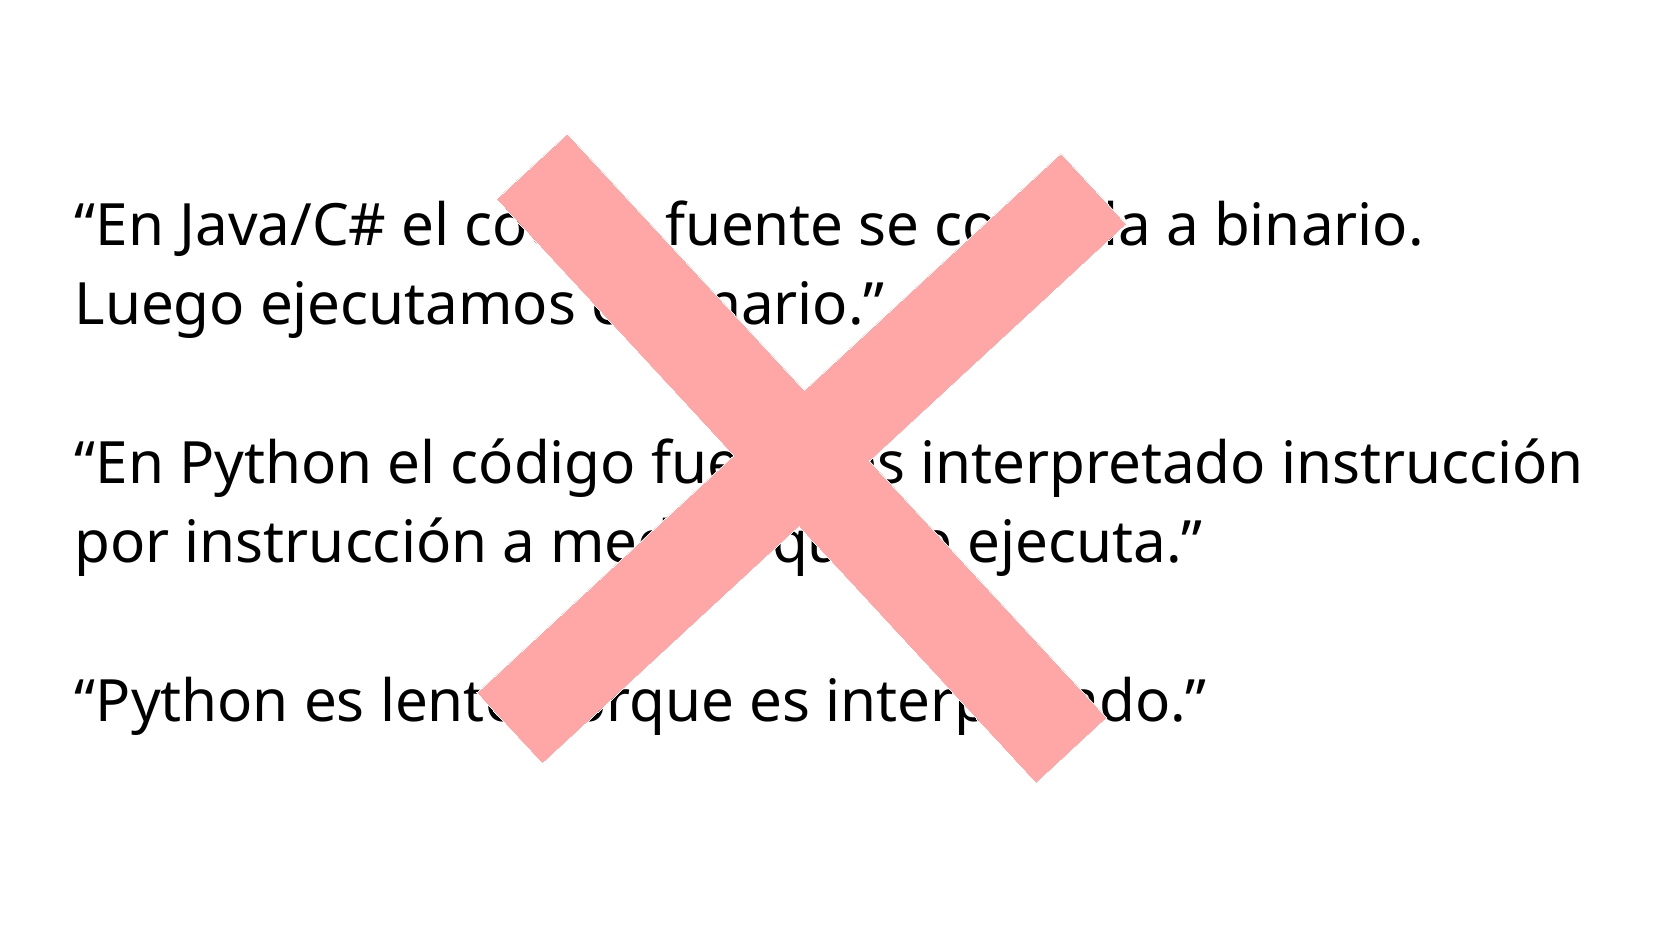

“En Java/C# el código fuente se compila a binario. Luego ejecutamos el binario.”
“En Python el código fuente es interpretado instrucción por instrucción a medida que se ejecuta.”
“Python es lento porque es interpretado.”